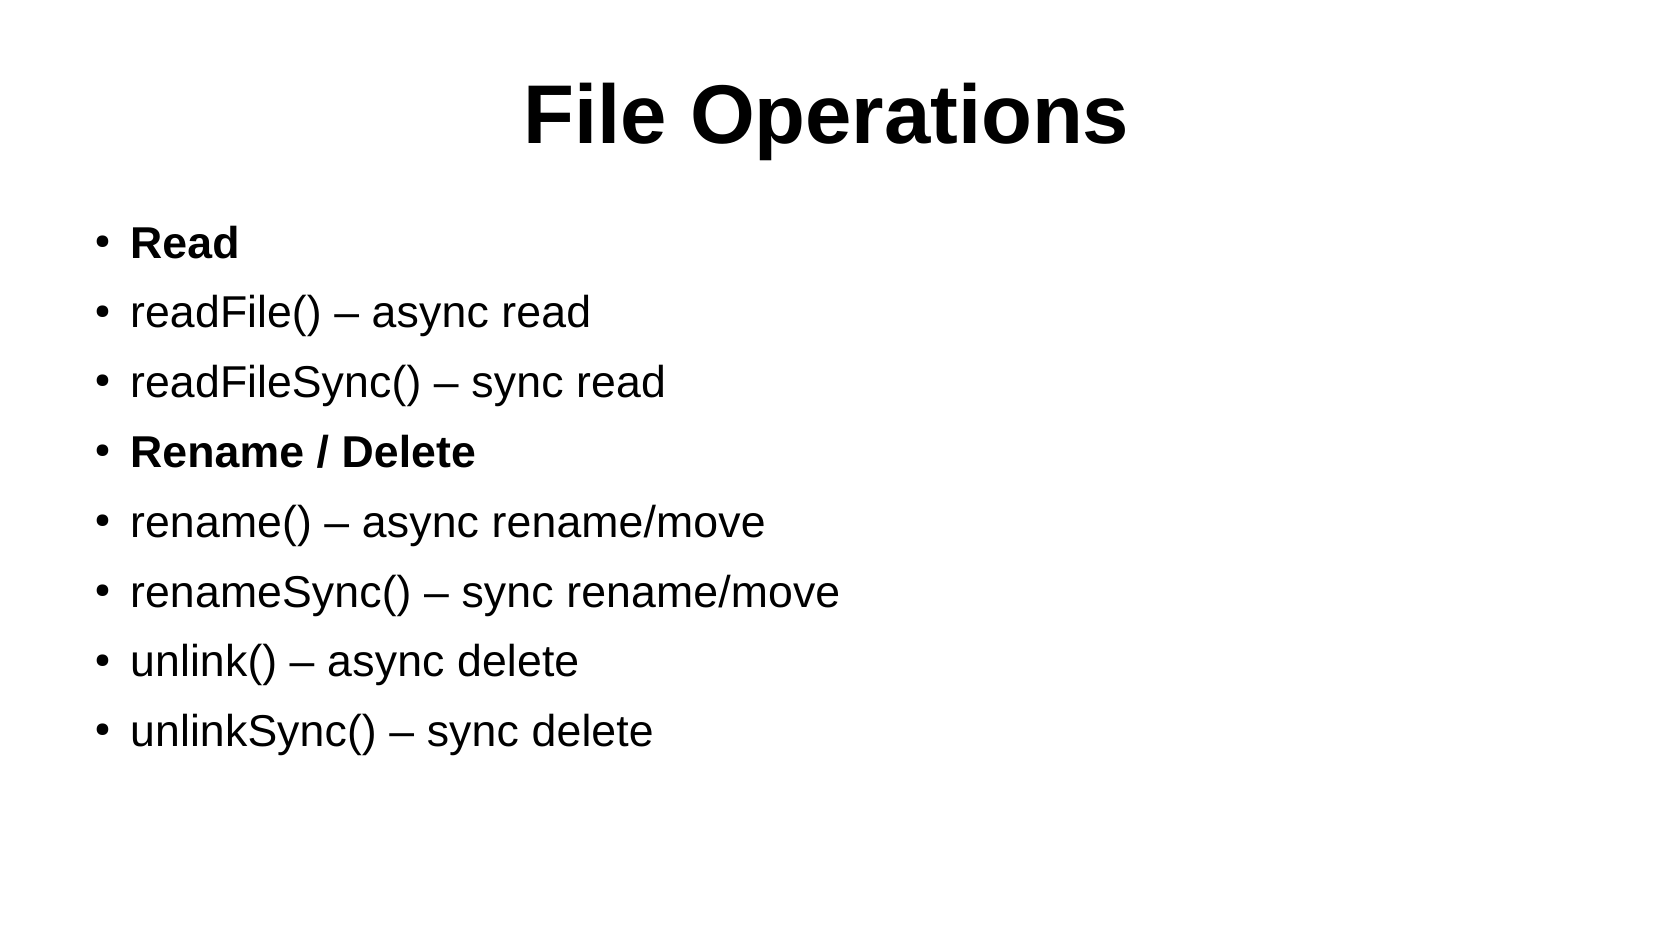

# File Operations
Read
readFile() – async read
readFileSync() – sync read
Rename / Delete
rename() – async rename/move
renameSync() – sync rename/move
unlink() – async delete
unlinkSync() – sync delete